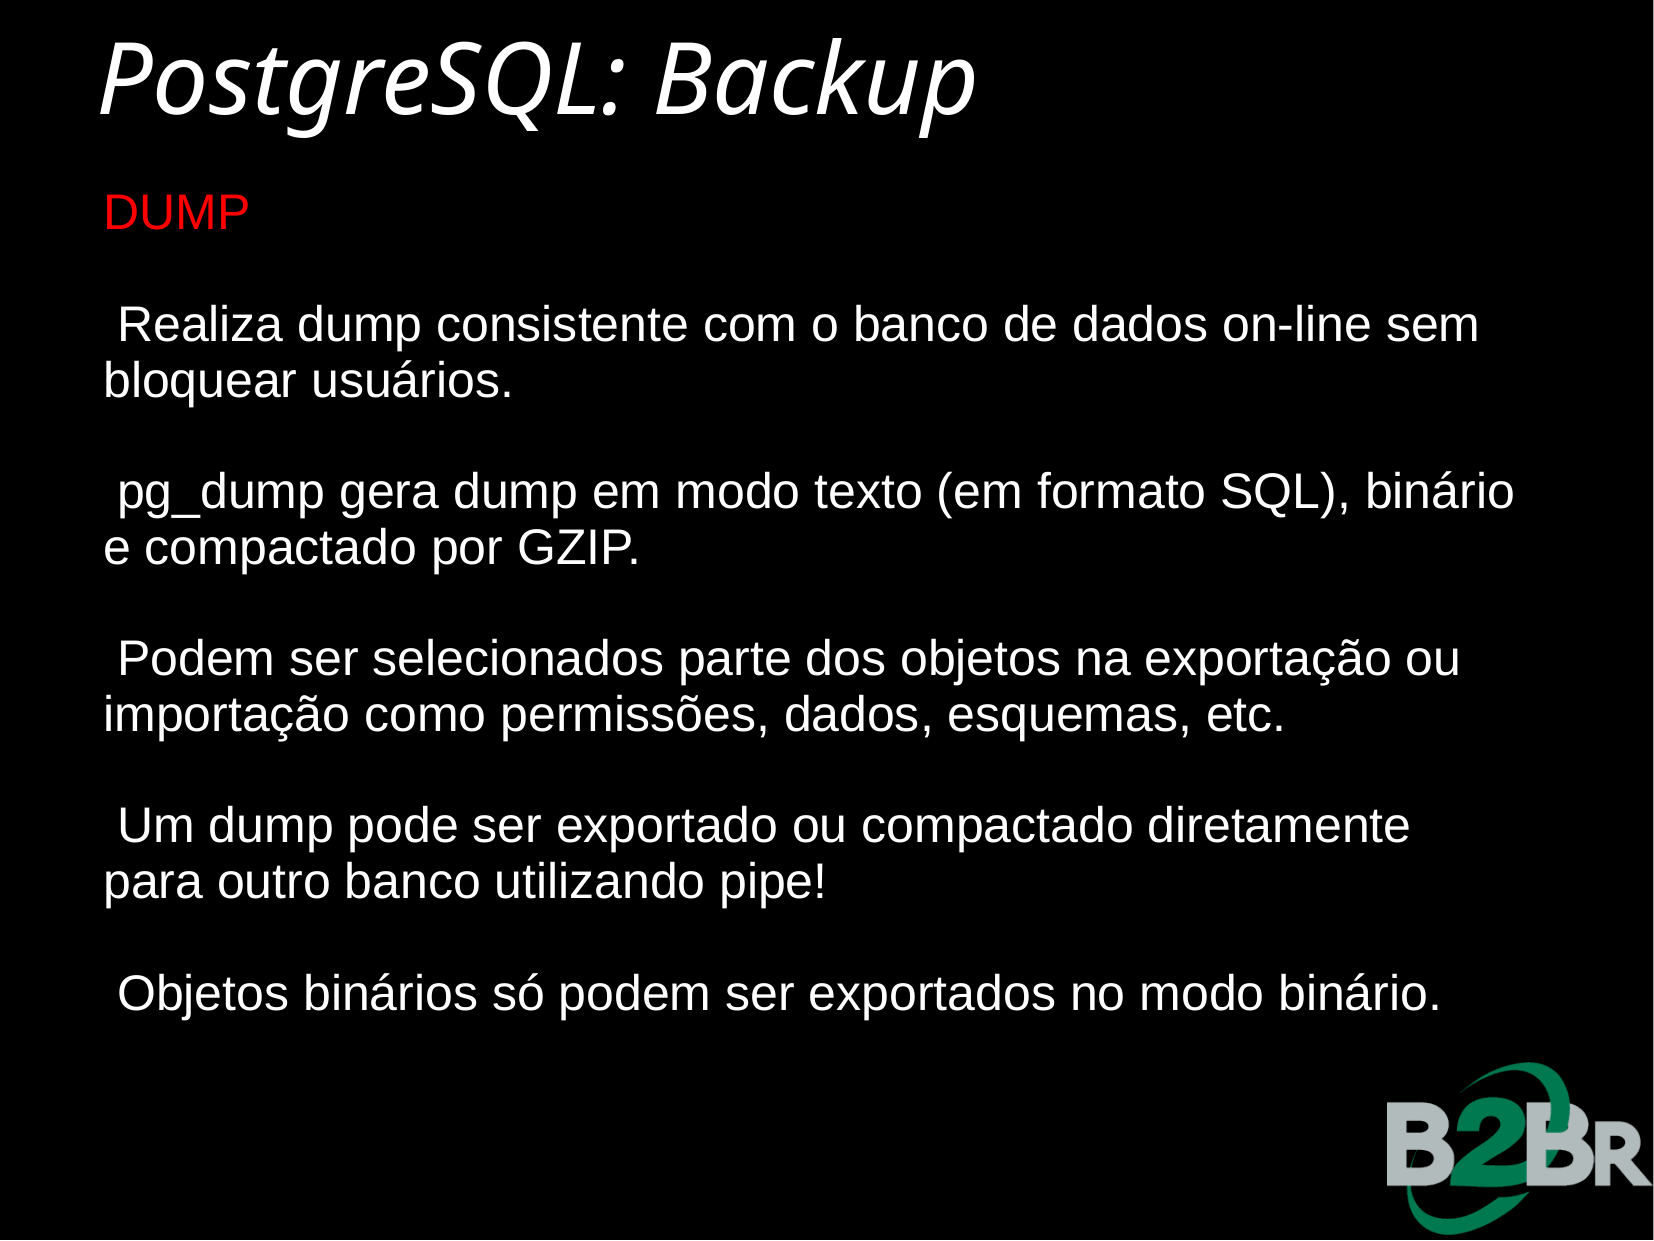

PostgreSQL: Backup
DUMP
 Realiza dump consistente com o banco de dados on-line sem bloquear usuários.
 pg_dump gera dump em modo texto (em formato SQL), binário e compactado por GZIP.
 Podem ser selecionados parte dos objetos na exportação ou importação como permissões, dados, esquemas, etc.
 Um dump pode ser exportado ou compactado diretamente para outro banco utilizando pipe!
 Objetos binários só podem ser exportados no modo binário.